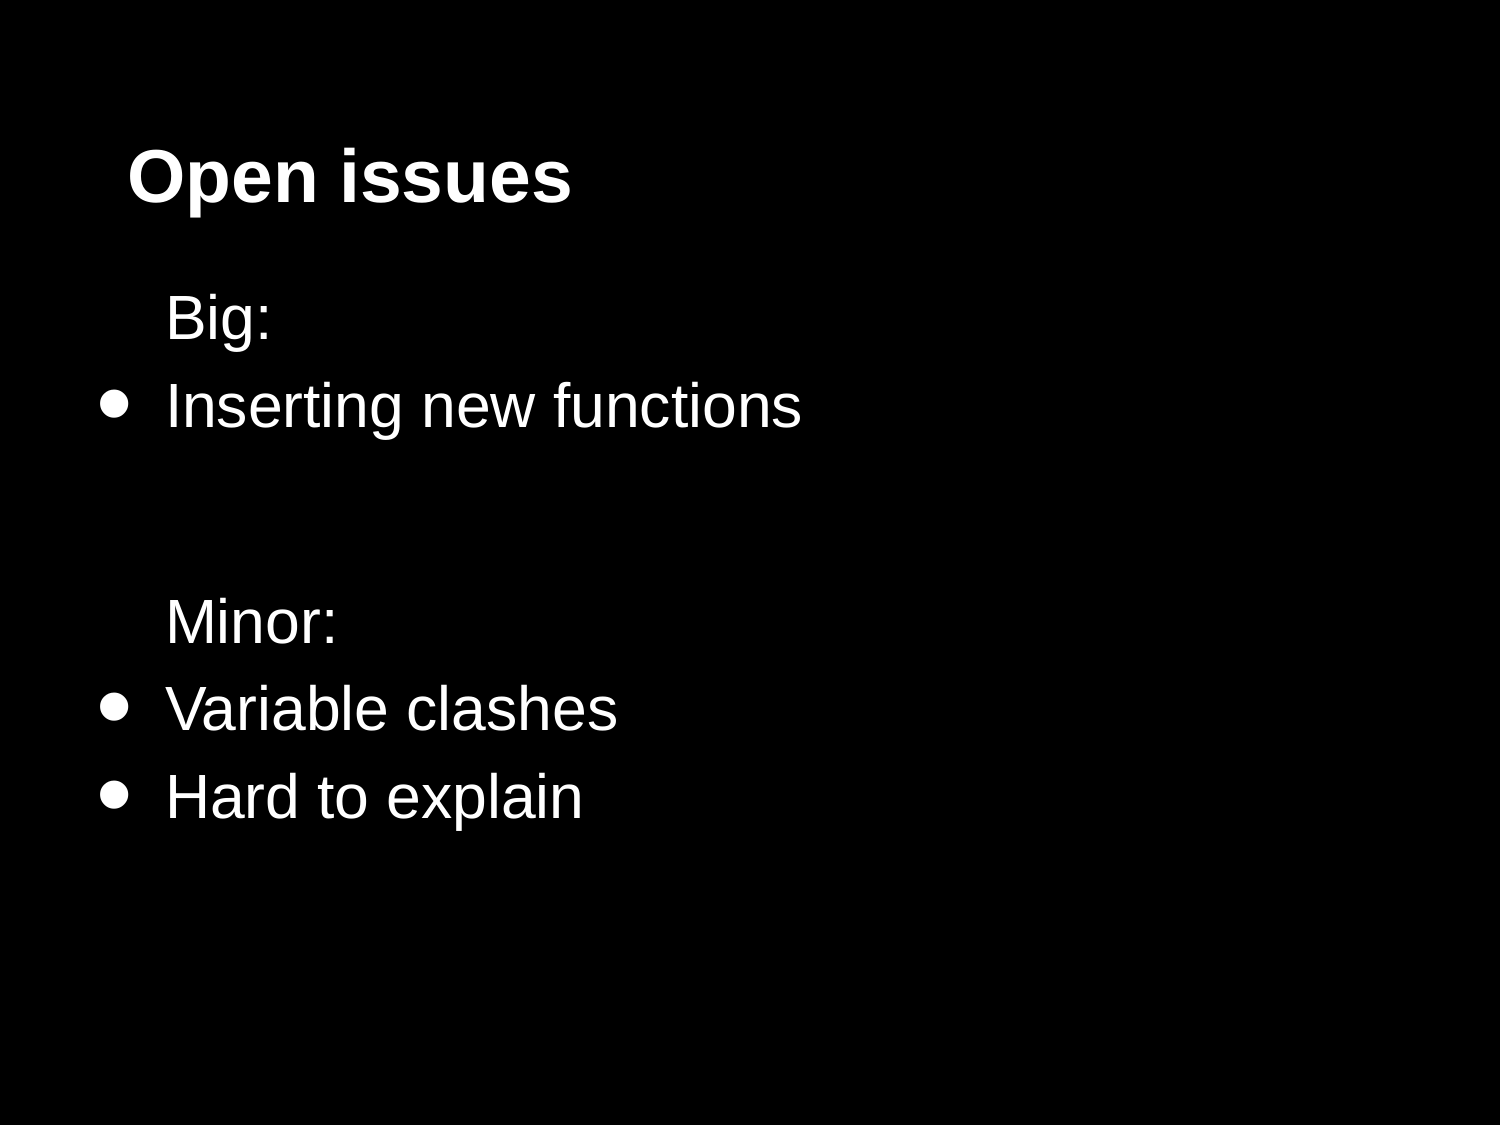

# Open issues
Big:
Inserting new functions
Minor:
Variable clashes
Hard to explain